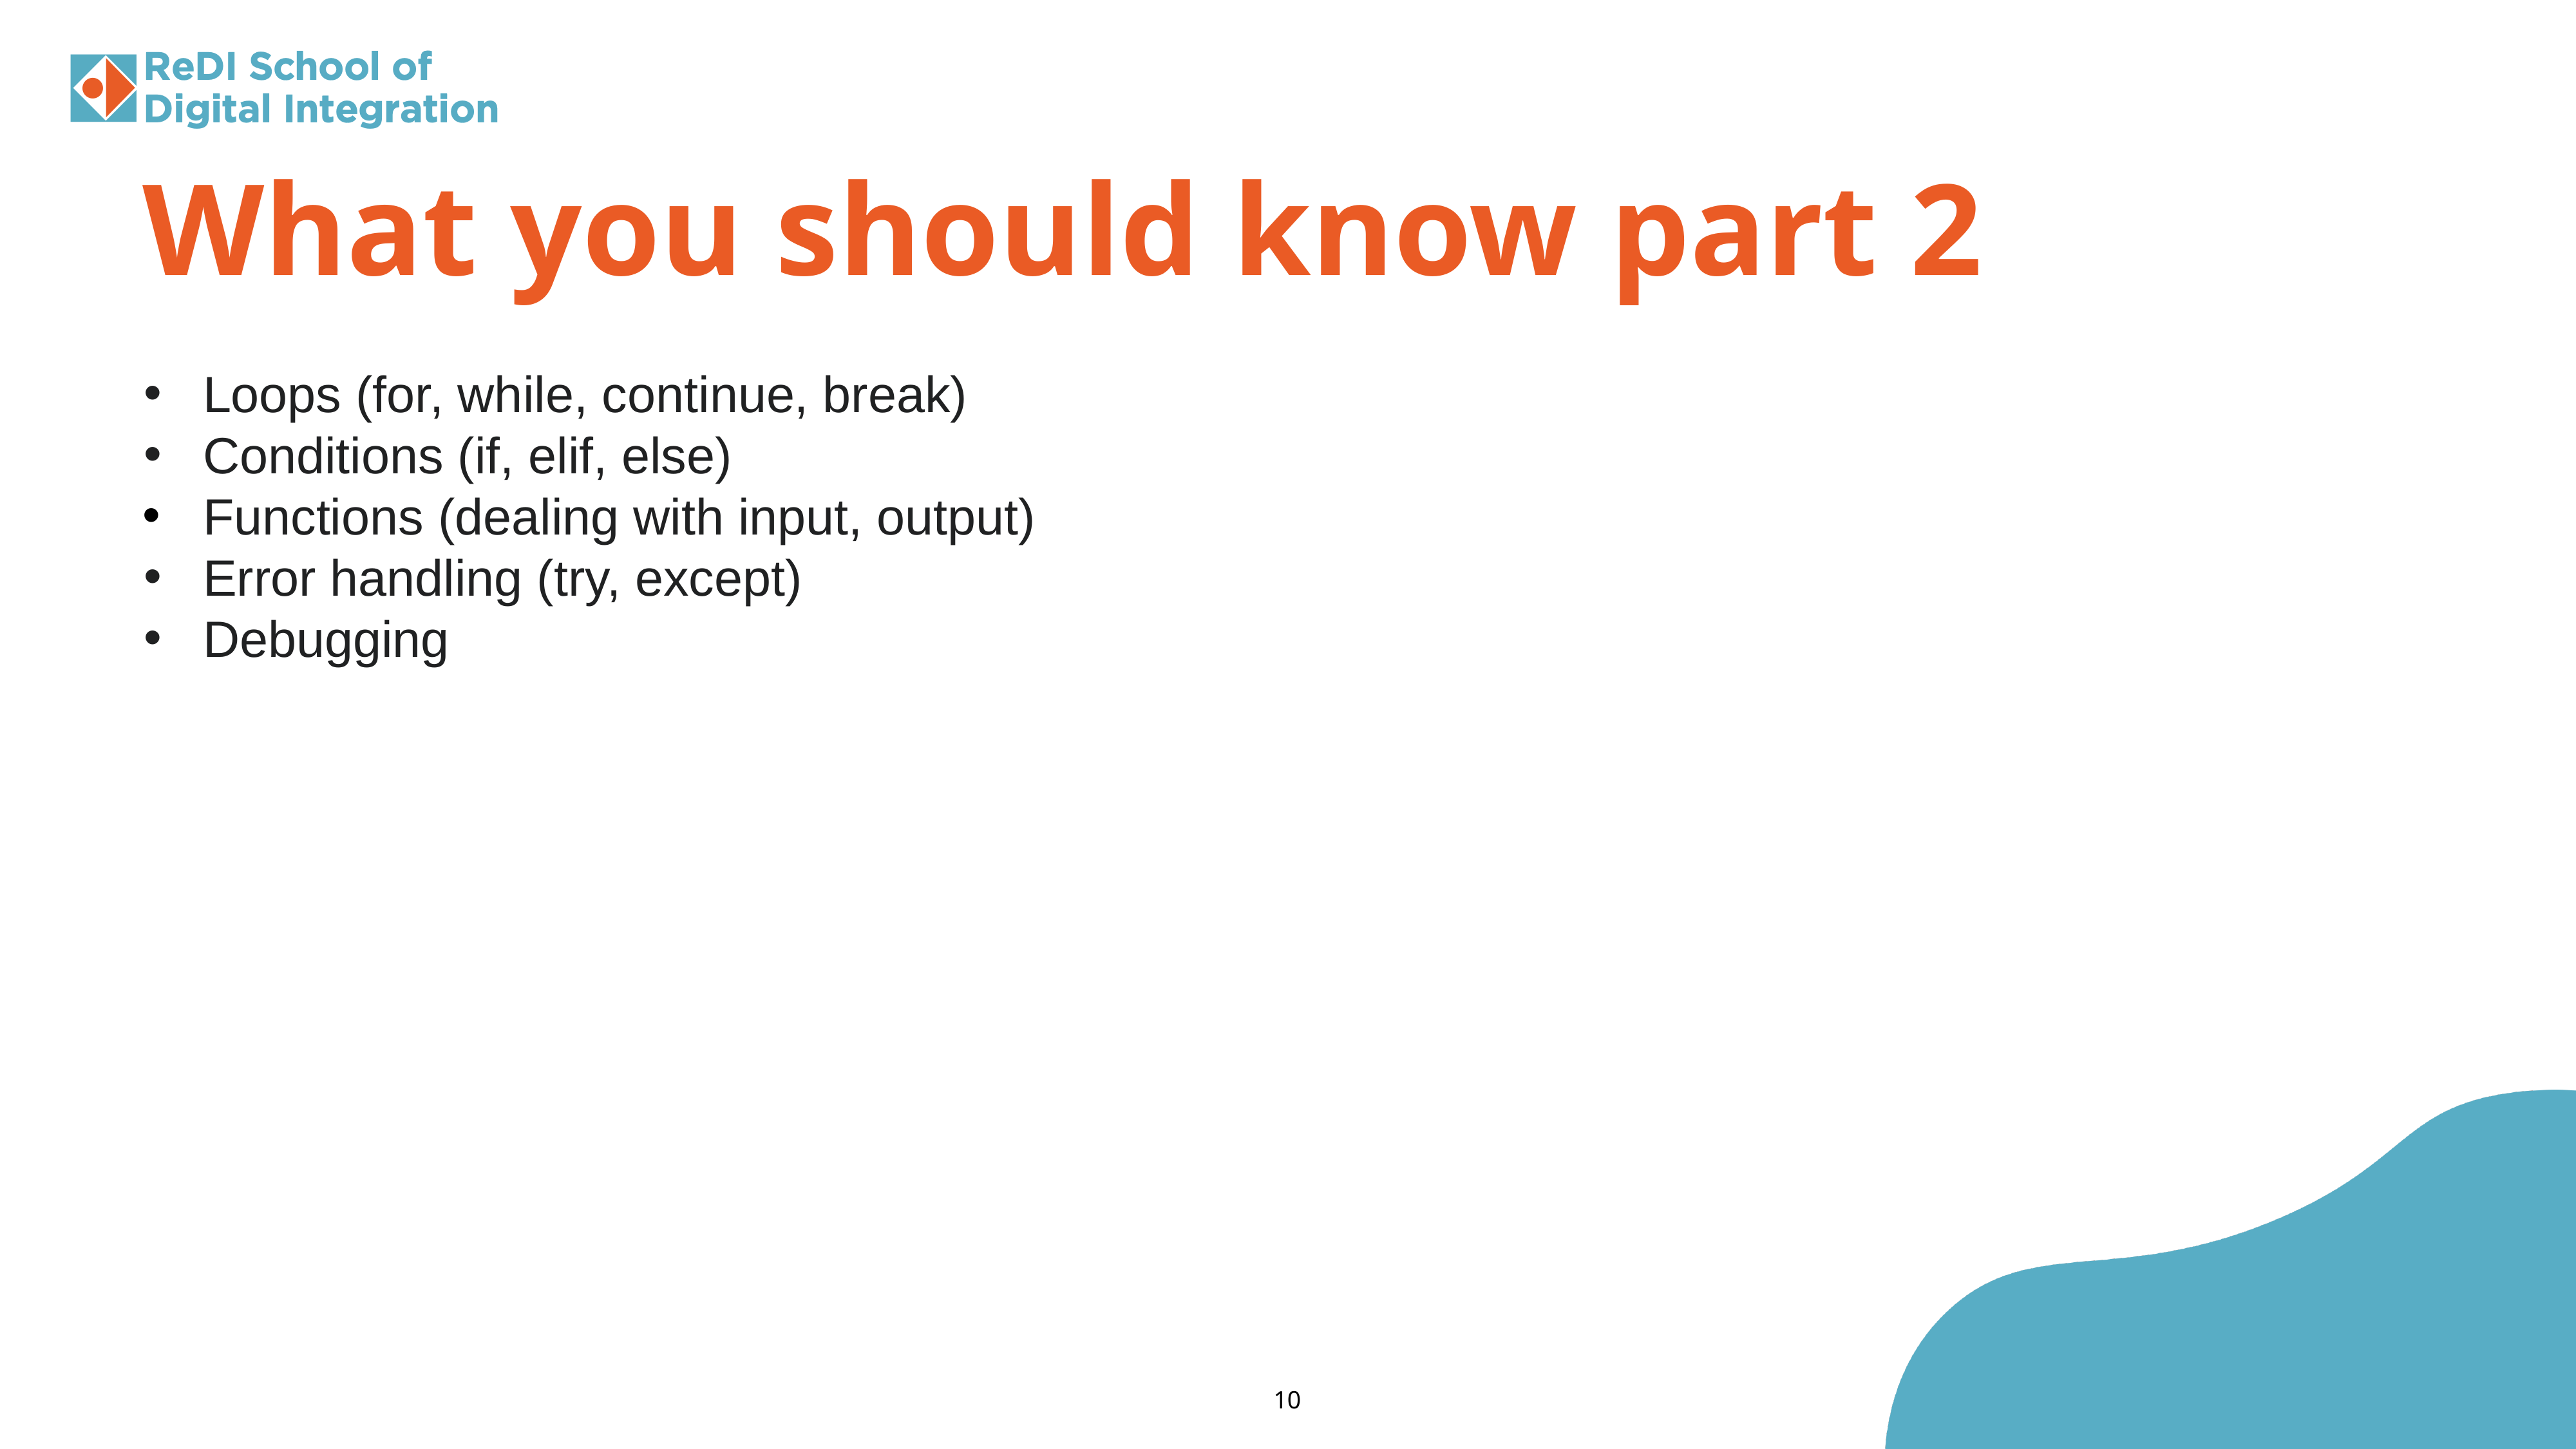

What you should know part 2
Loops (for, while, continue, break)
Conditions (if, elif, else)
Functions (dealing with input, output)
Error handling (try, except)
Debugging